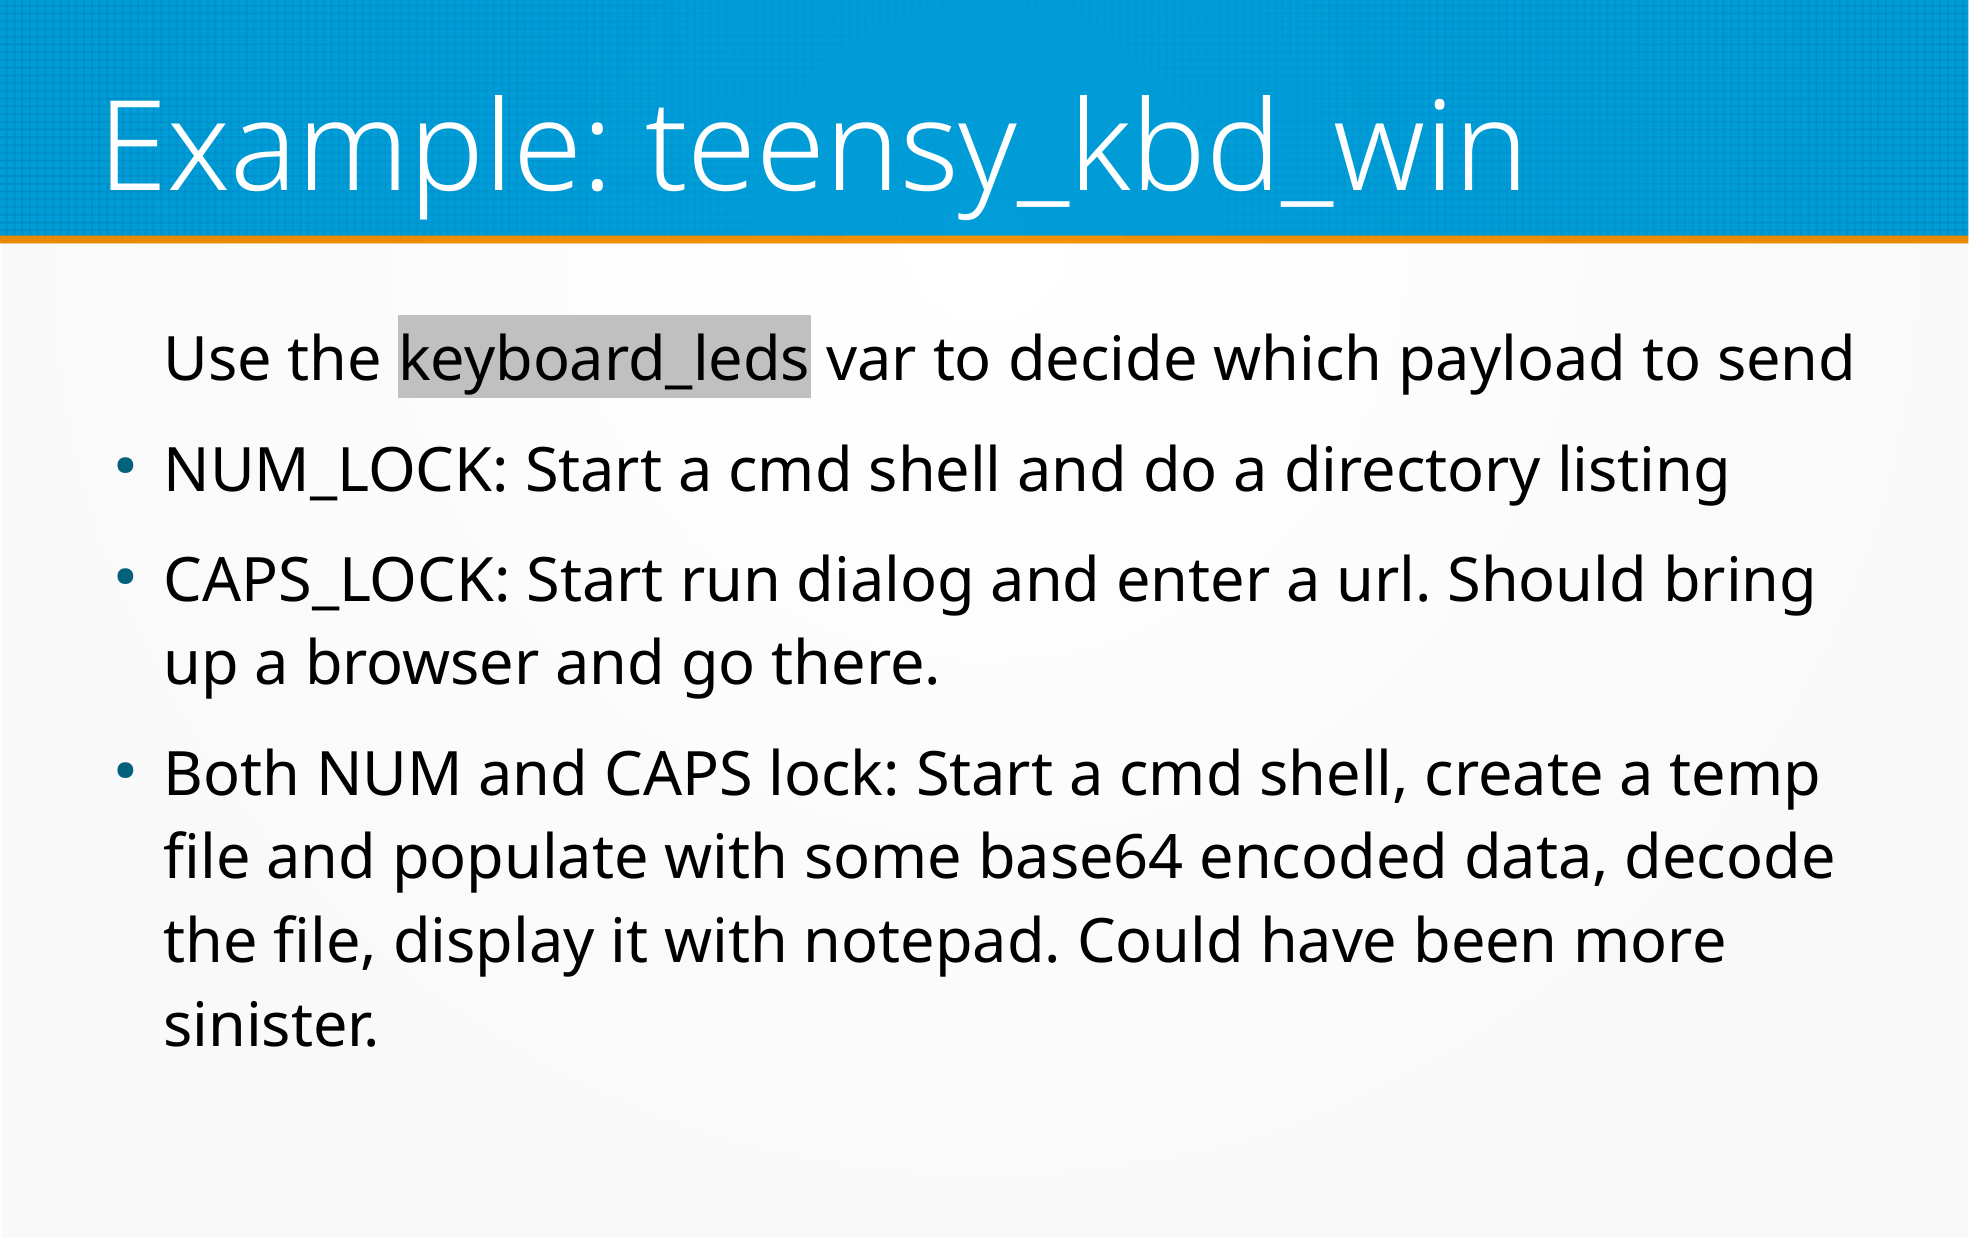

# Example: teensy_kbd_win
Use the keyboard_leds var to decide which payload to send
NUM_LOCK: Start a cmd shell and do a directory listing
CAPS_LOCK: Start run dialog and enter a url. Should bring up a browser and go there.
Both NUM and CAPS lock: Start a cmd shell, create a temp file and populate with some base64 encoded data, decode the file, display it with notepad. Could have been more sinister.